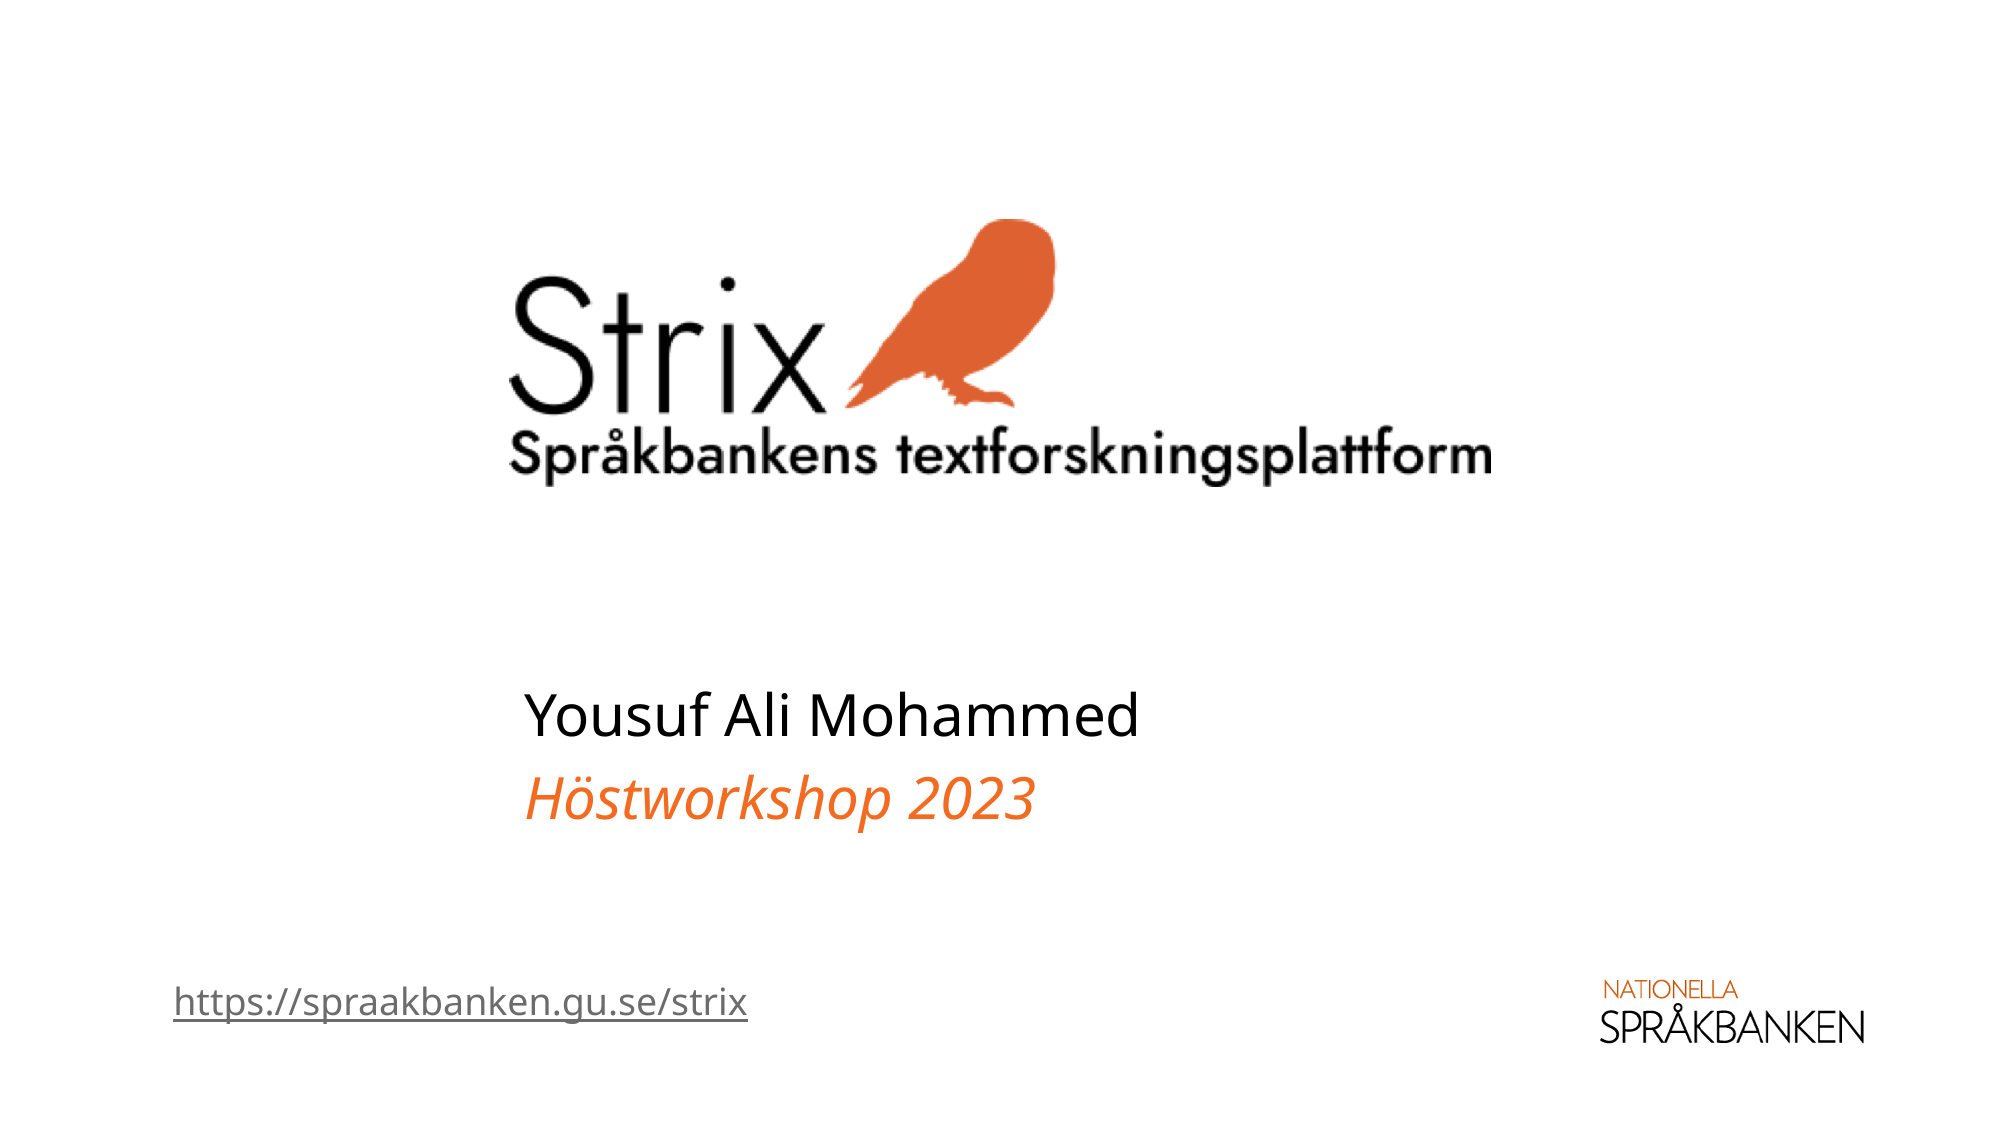

# Yousuf Ali Mohammed
Höstworkshop 2023
https://spraakbanken.gu.se/strix